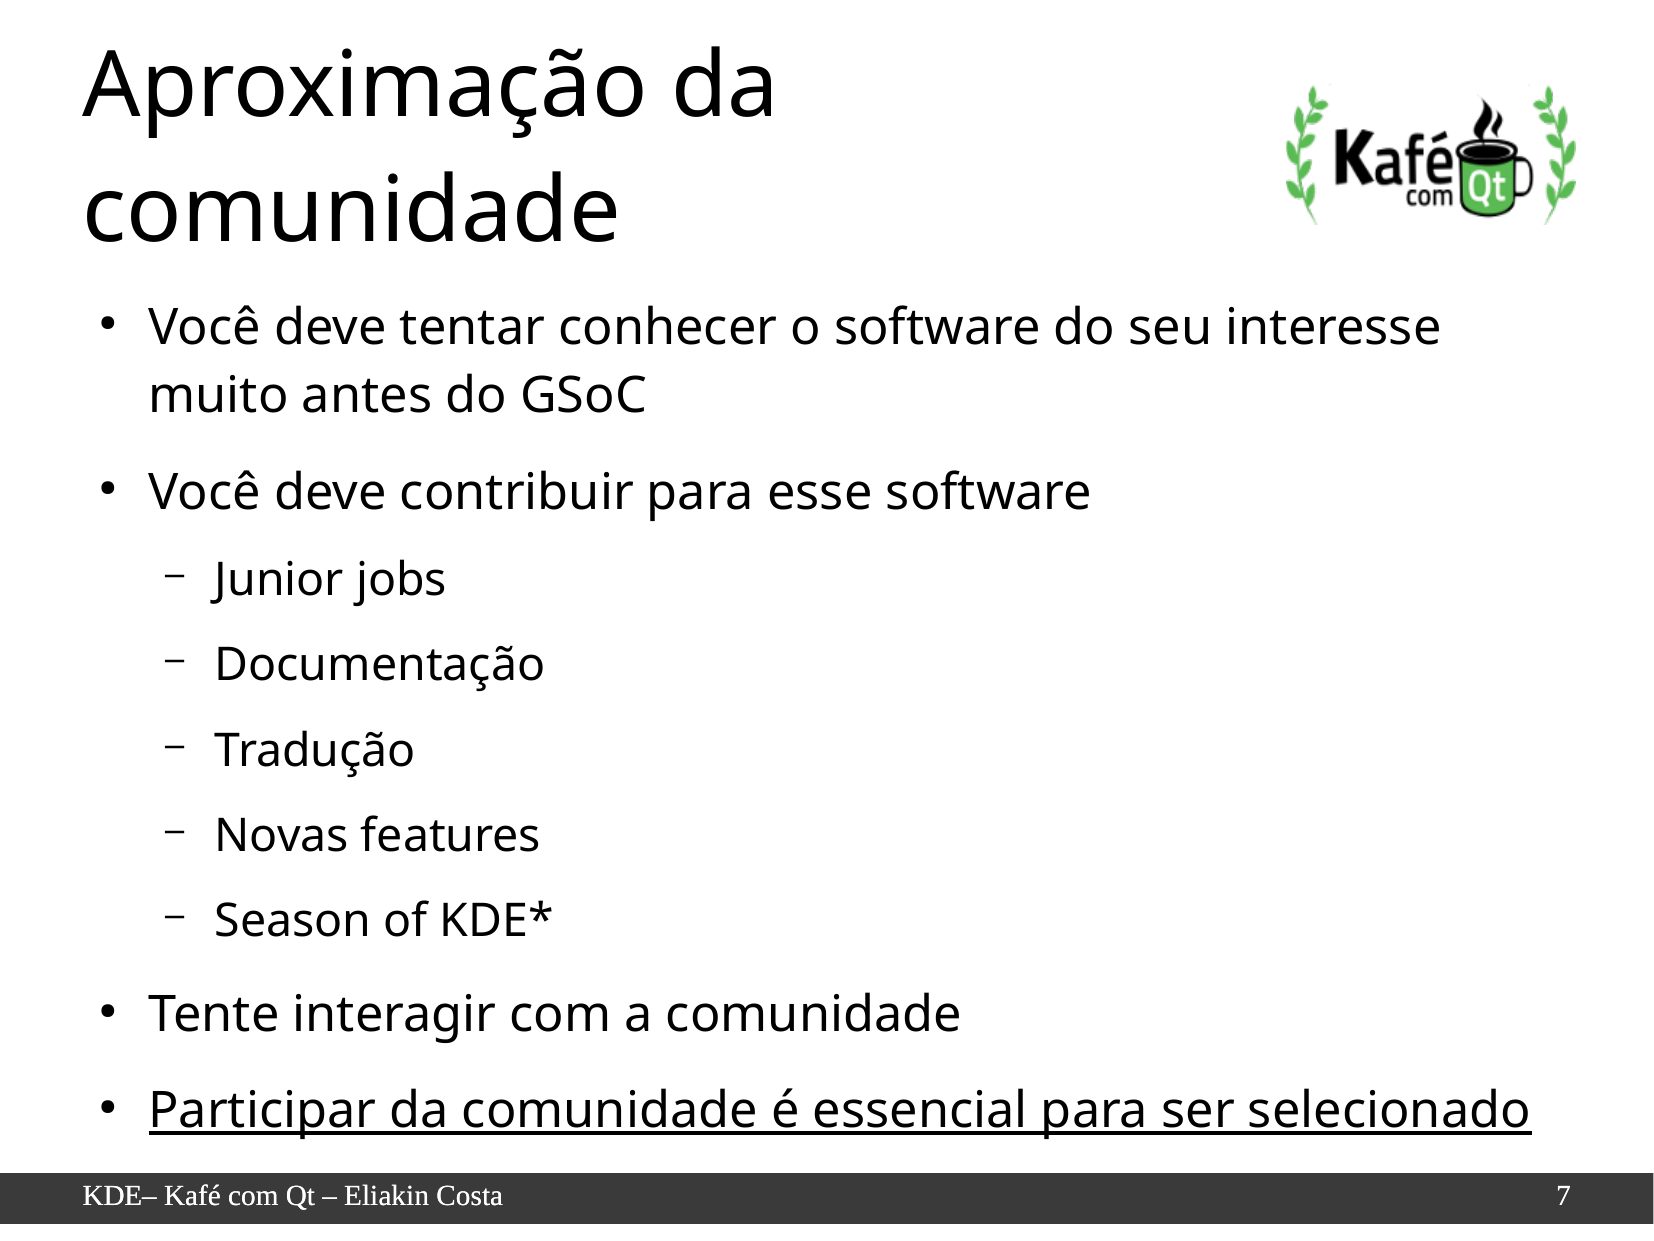

# Aproximação da comunidade
Você deve tentar conhecer o software do seu interesse muito antes do GSoC
Você deve contribuir para esse software
Junior jobs
Documentação
Tradução
Novas features
Season of KDE*
Tente interagir com a comunidade
Participar da comunidade é essencial para ser selecionado